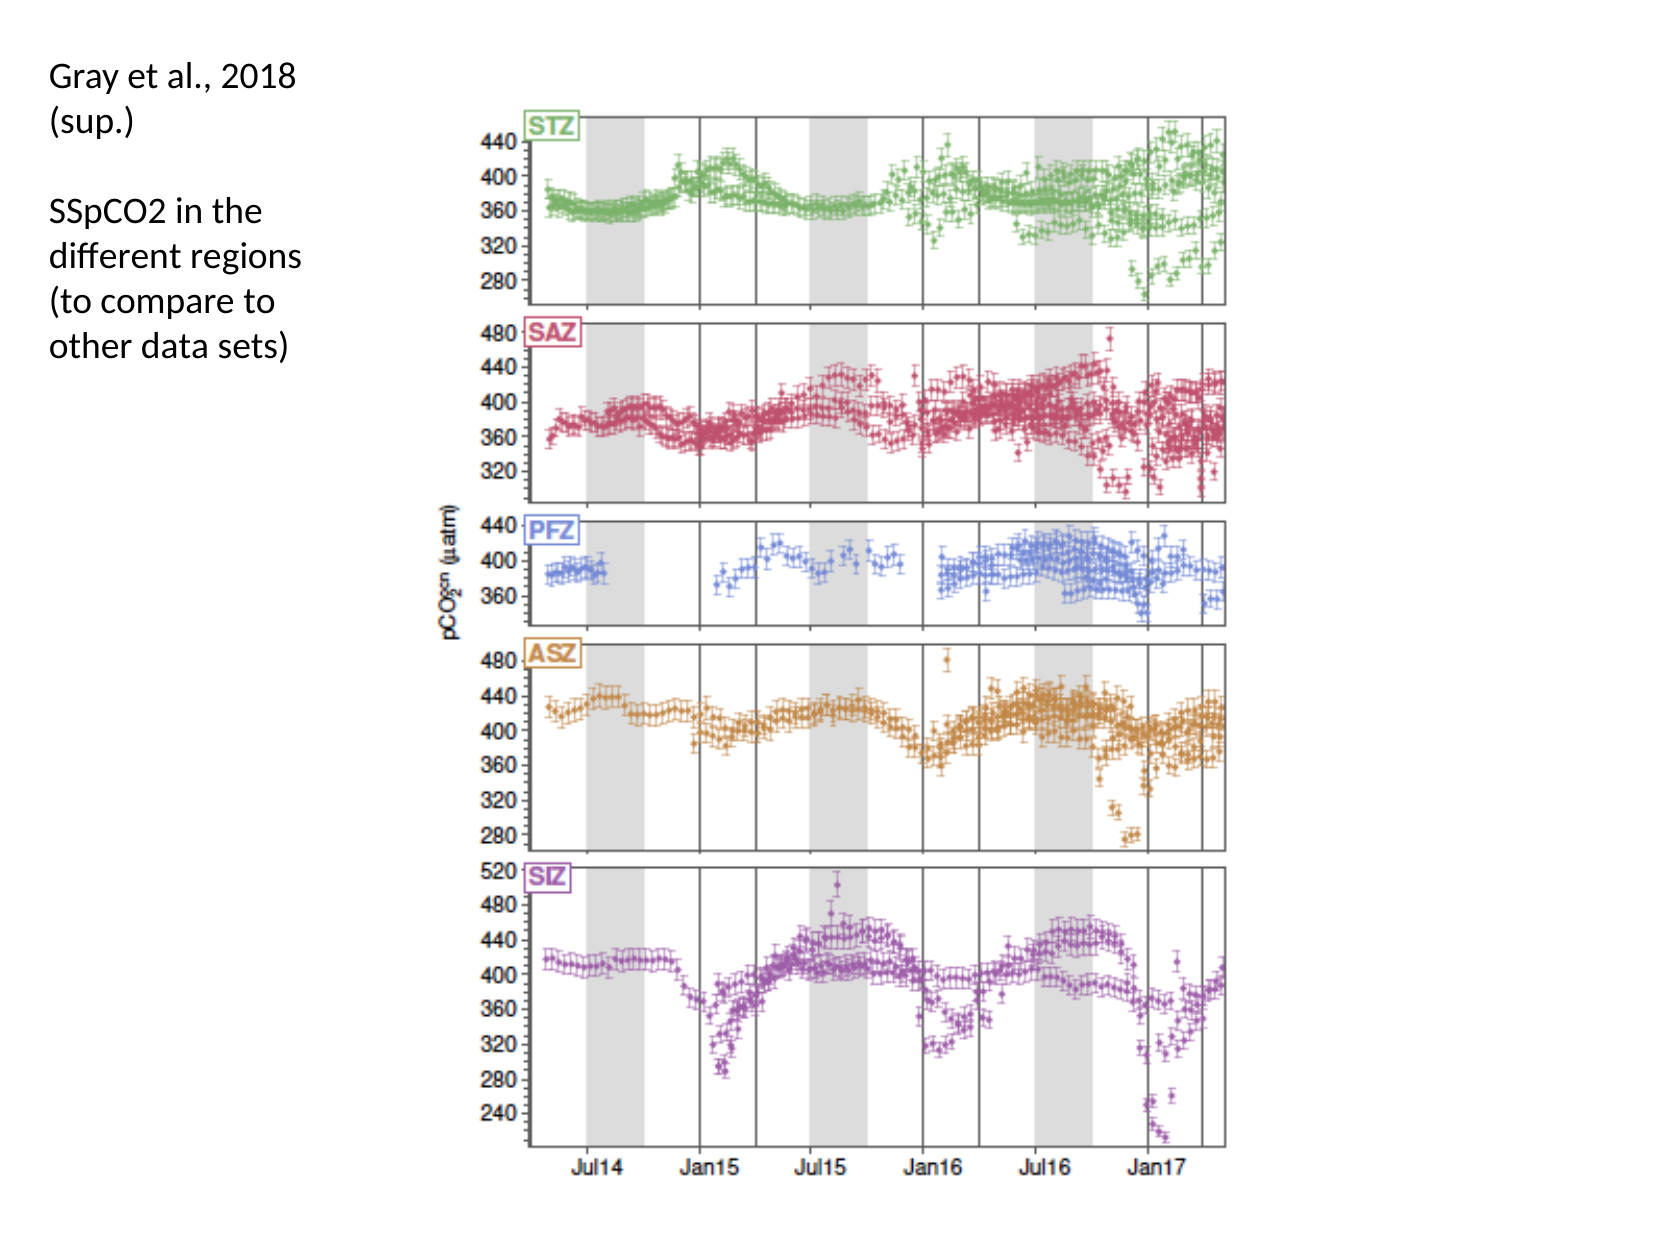

Gray et al., 2018
(sup.)
SSpCO2 in the different regions
(to compare to other data sets)